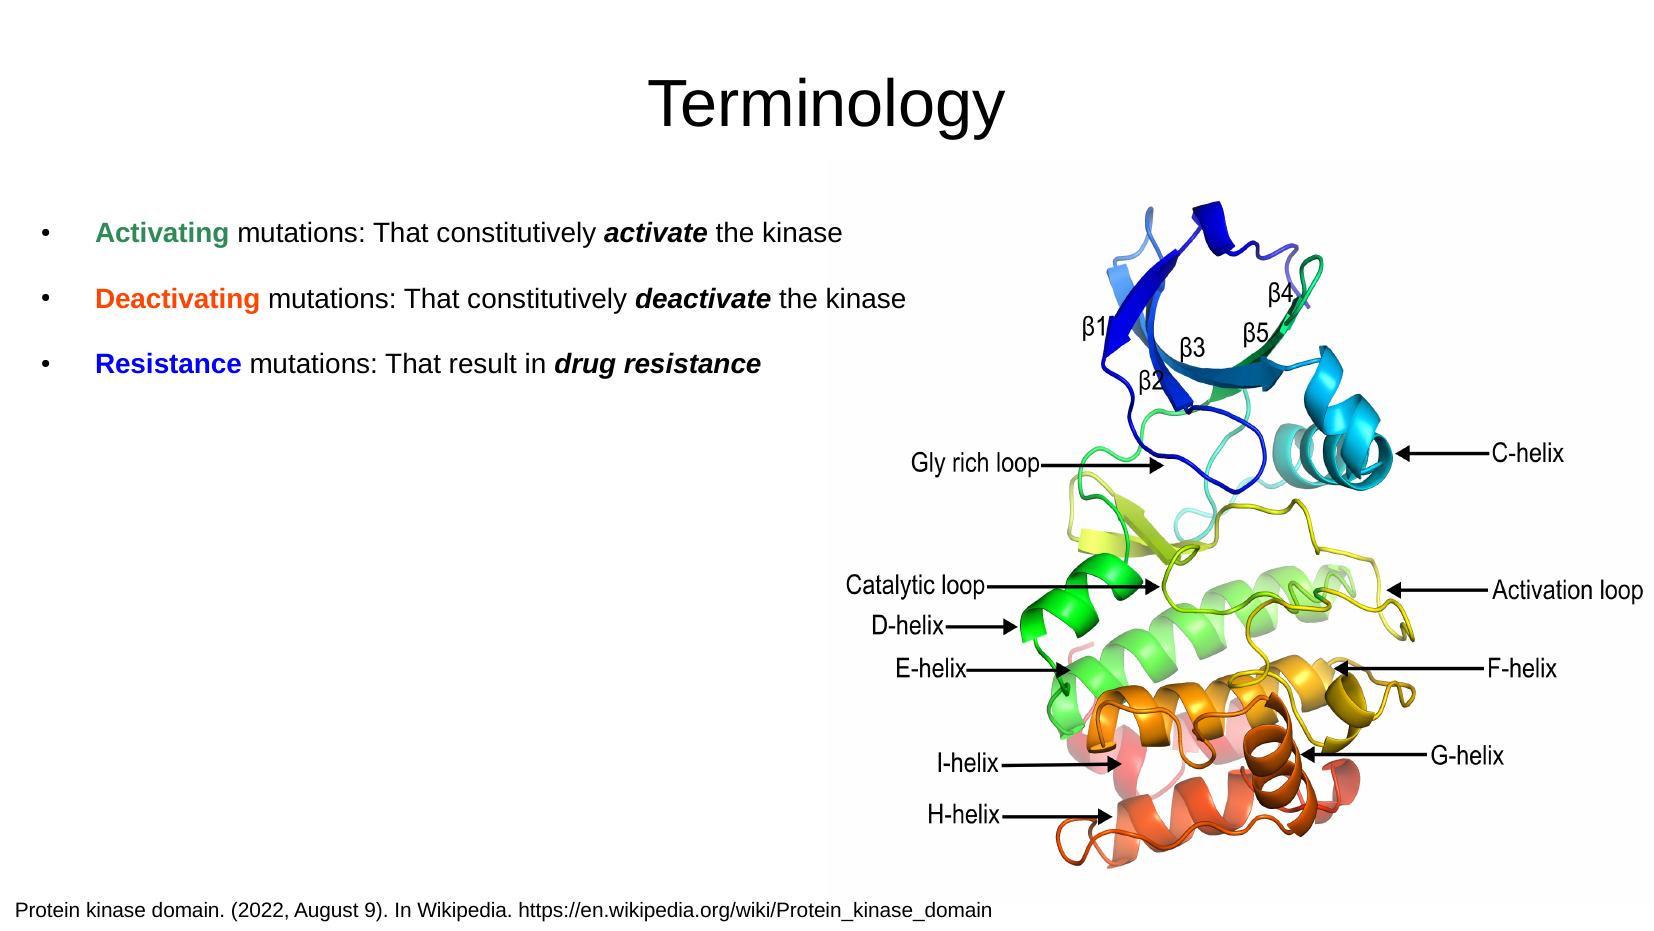

# Terminology
Activating mutations: That constitutively activate the kinase
Deactivating mutations: That constitutively deactivate the kinase
Resistance mutations: That result in drug resistance
Protein kinase domain. (2022, August 9). In Wikipedia. https://en.wikipedia.org/wiki/Protein_kinase_domain